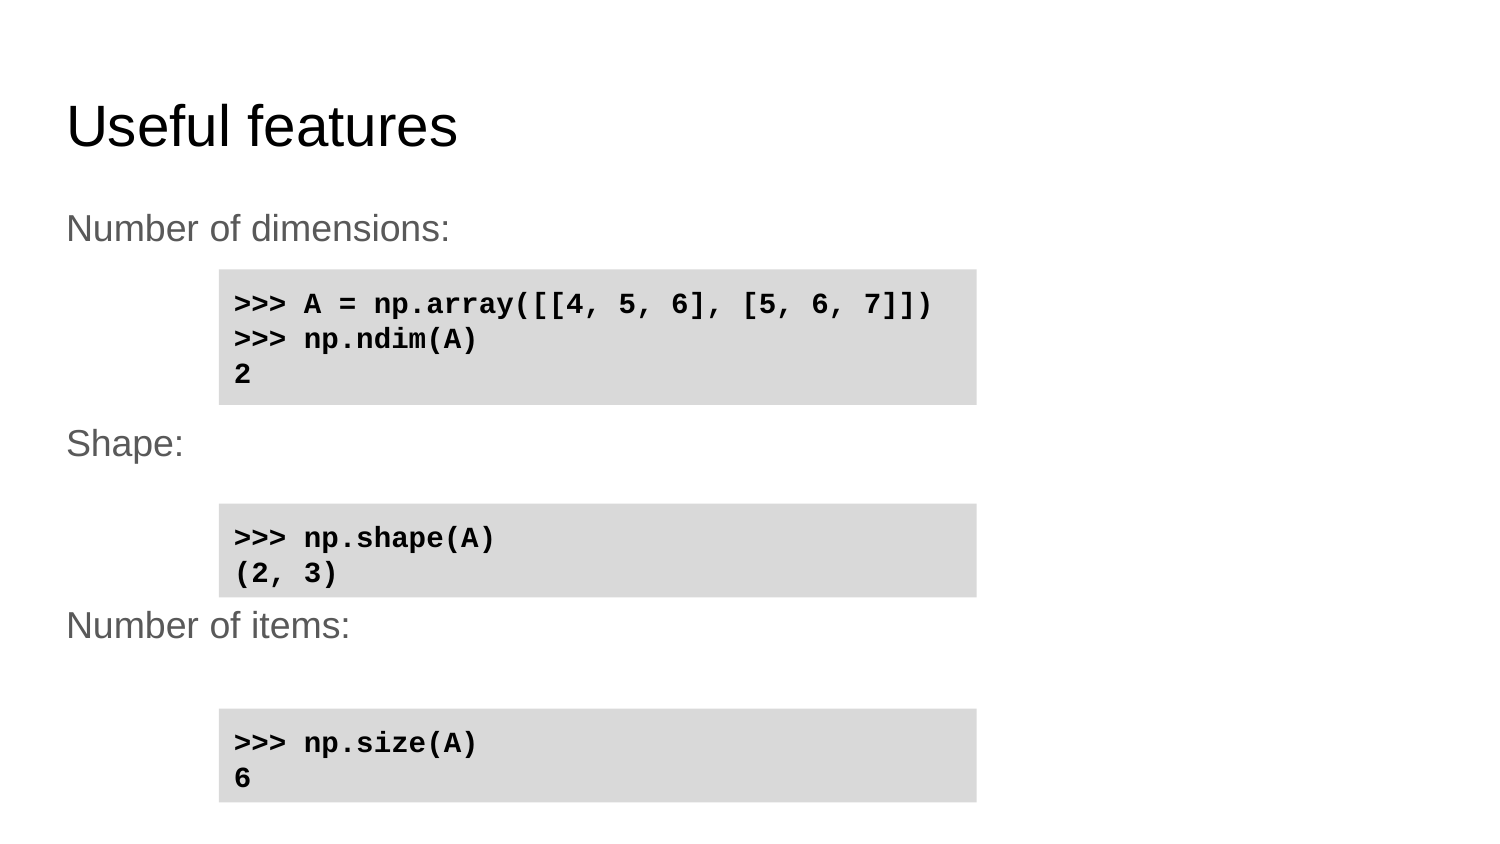

# Useful features
Number of dimensions:
Shape:
Number of items:
>>> A = np.array([[4, 5, 6], [5, 6, 7]])
>>> np.ndim(A)
2
>>> np.shape(A)
(2, 3)
>>> np.size(A)
6